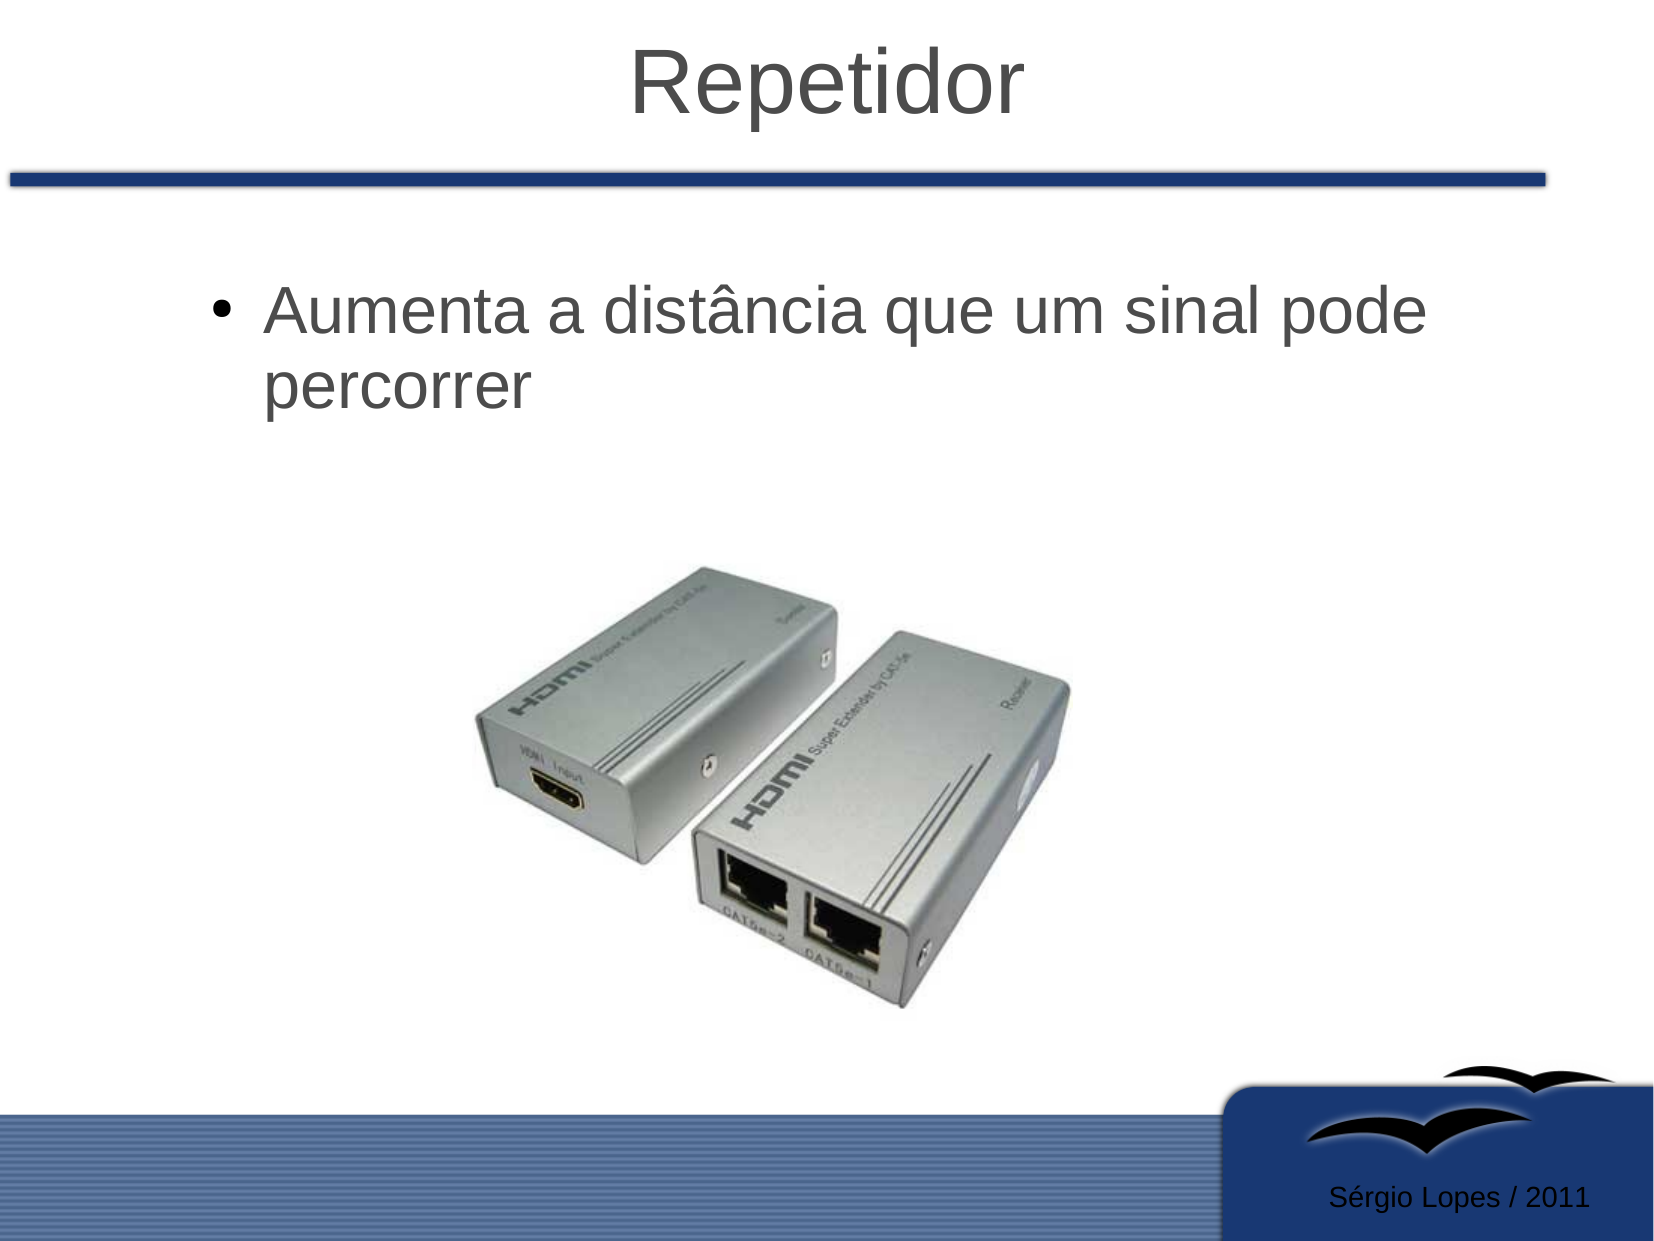

# Repetidor
Aumenta a distância que um sinal pode percorrer
Sérgio Lopes / 2011